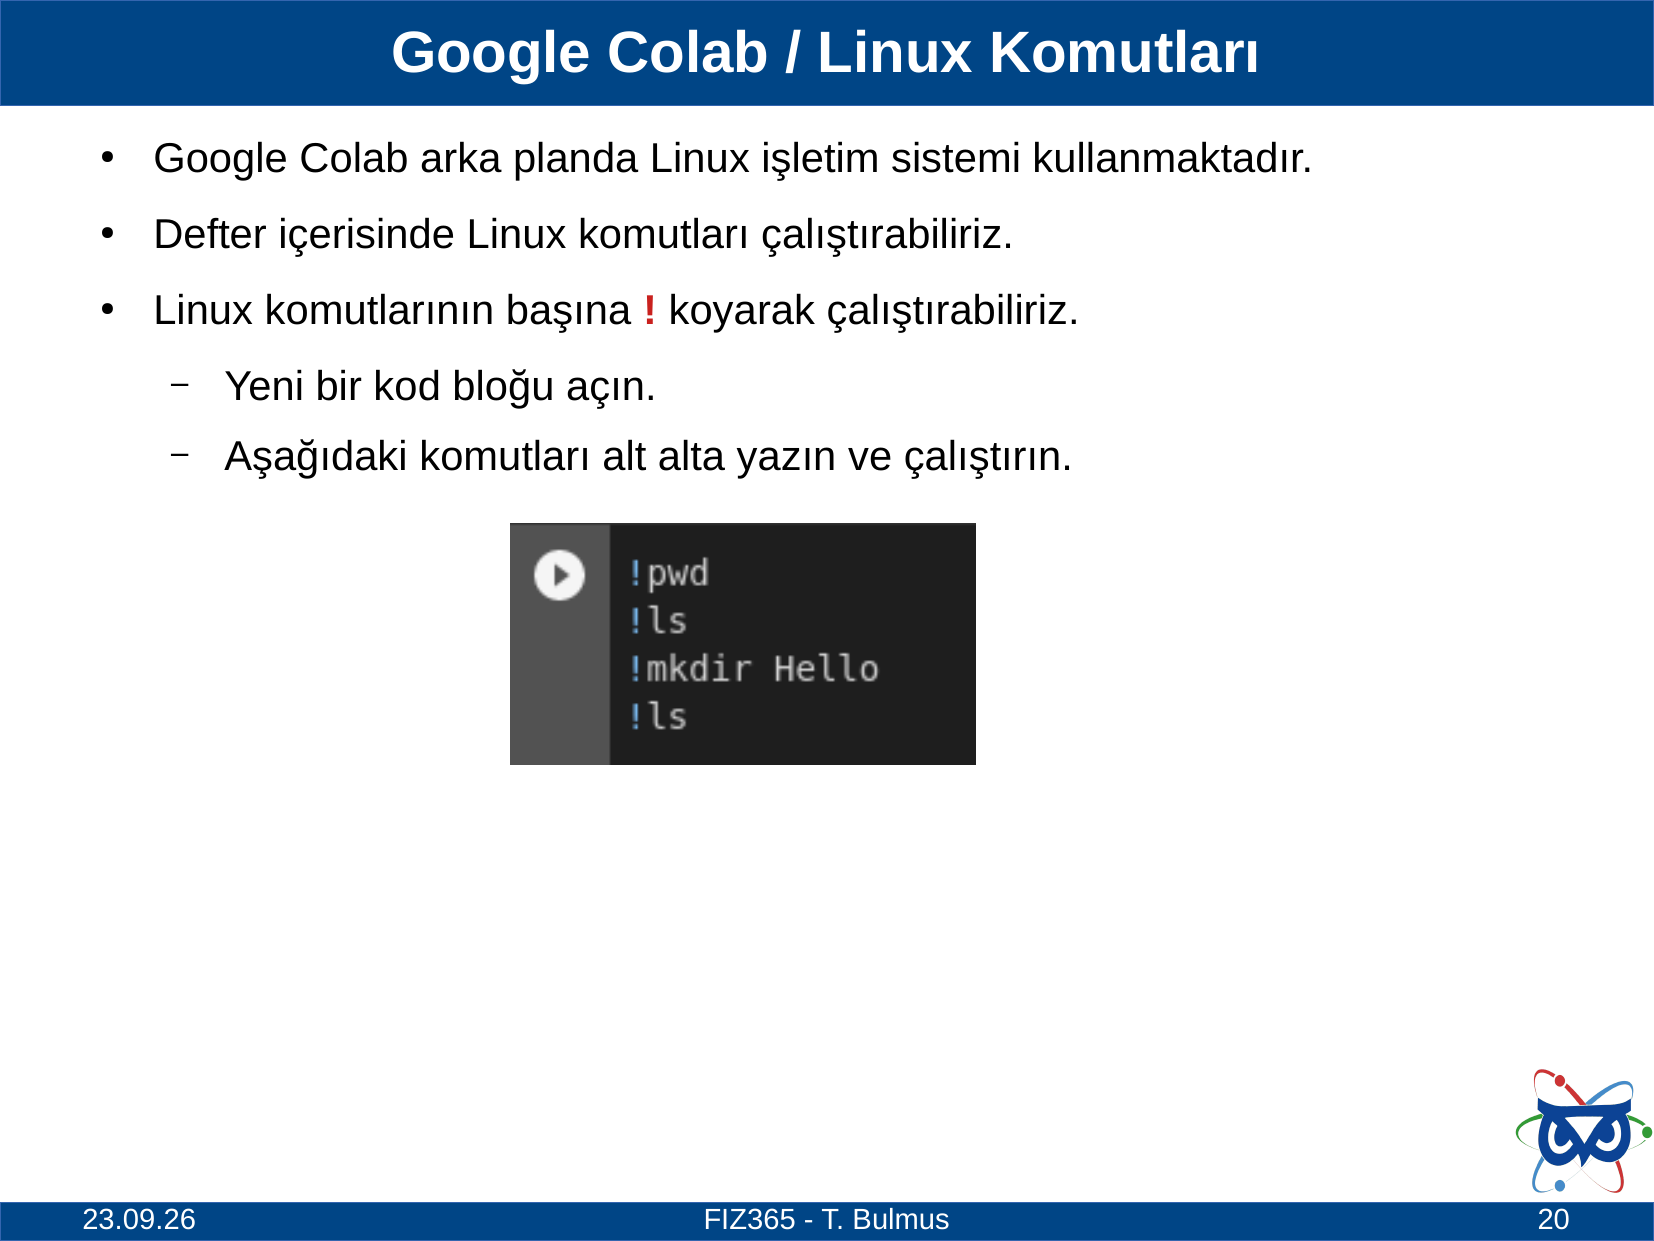

# Google Colab / Linux Komutları
Google Colab arka planda Linux işletim sistemi kullanmaktadır.
Defter içerisinde Linux komutları çalıştırabiliriz.
Linux komutlarının başına ! koyarak çalıştırabiliriz.
Yeni bir kod bloğu açın.
Aşağıdaki komutları alt alta yazın ve çalıştırın.
FIZ365 - T. Bulmus
20